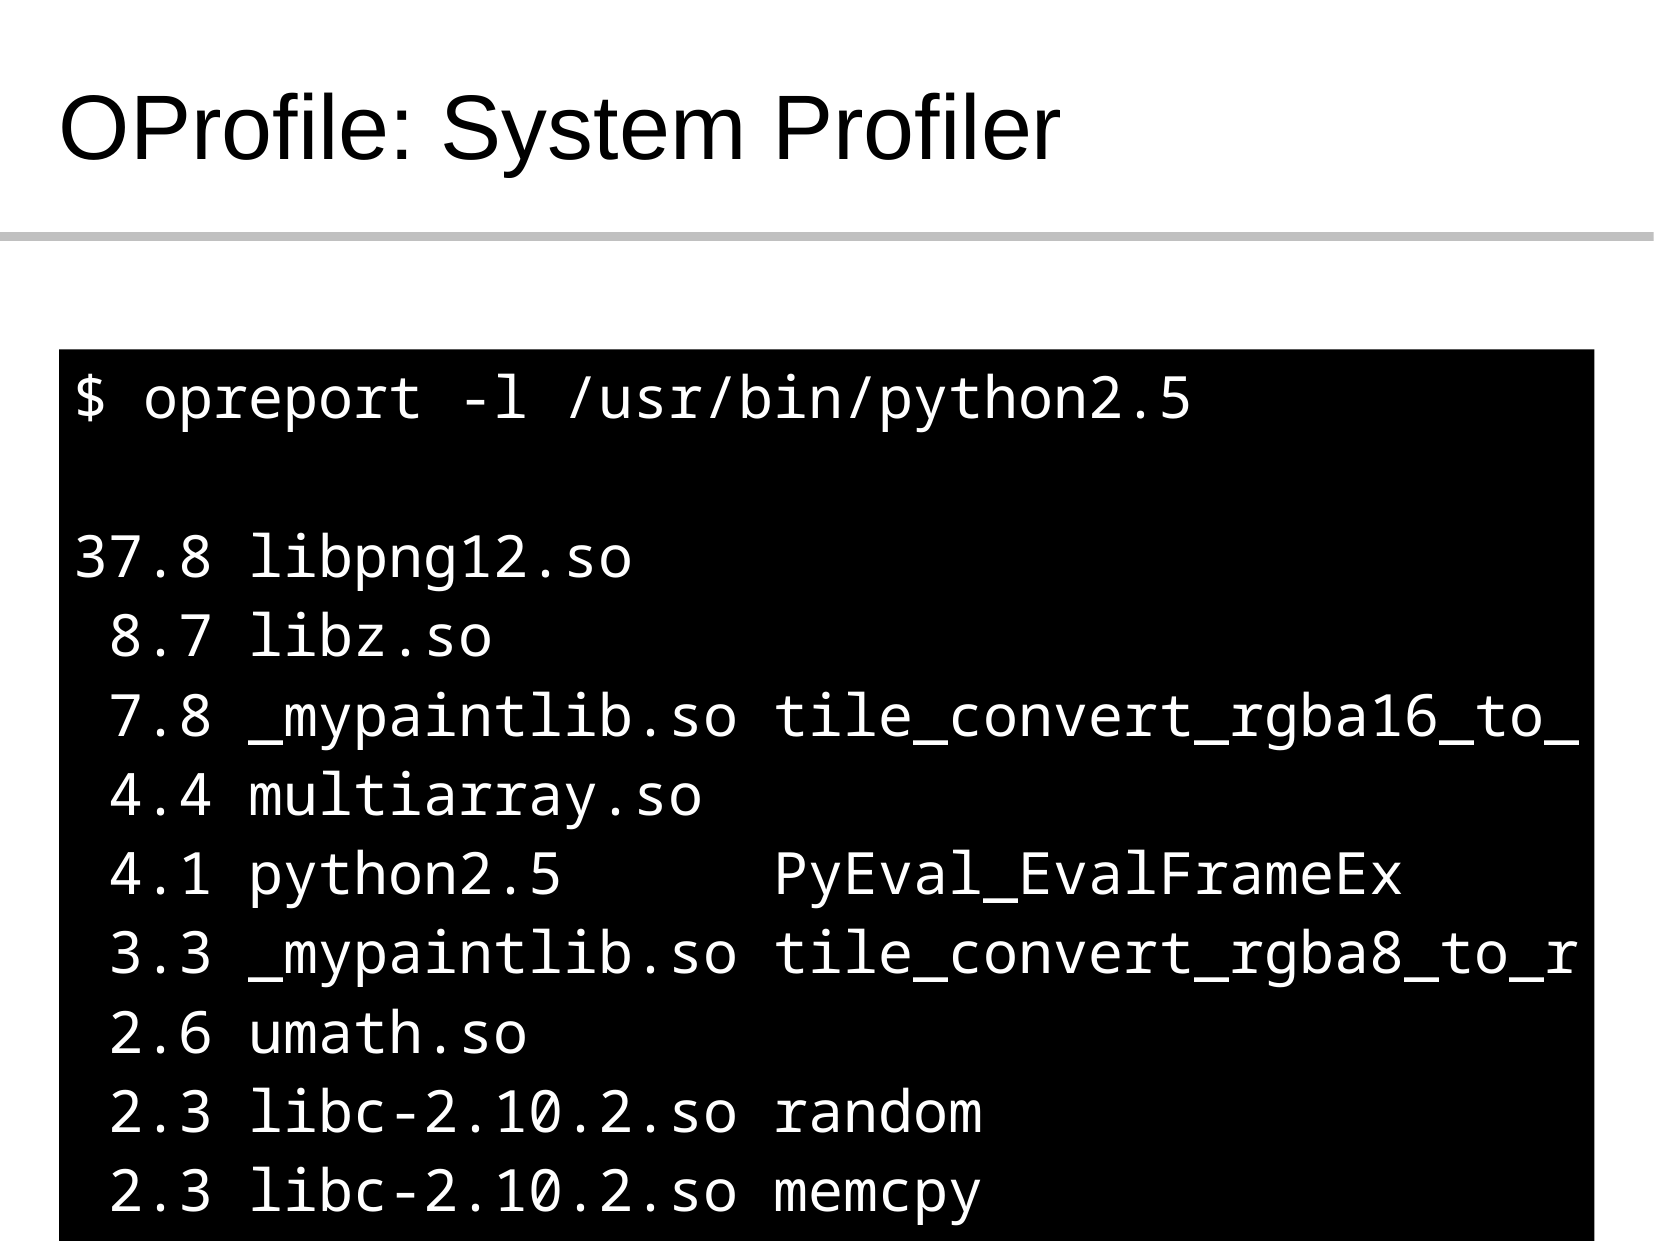

# OProfile: System Profiler
$ opreport -l /usr/bin/python2.5
37.8 libpng12.so
 8.7 libz.so
 7.8 _mypaintlib.so tile_convert_rgba16_to_
 4.4 multiarray.so
 4.1 python2.5 PyEval_EvalFrameEx
 3.3 _mypaintlib.so tile_convert_rgba8_to_r
 2.6 umath.so
 2.3 libc-2.10.2.so random
 2.3 libc-2.10.2.so memcpy